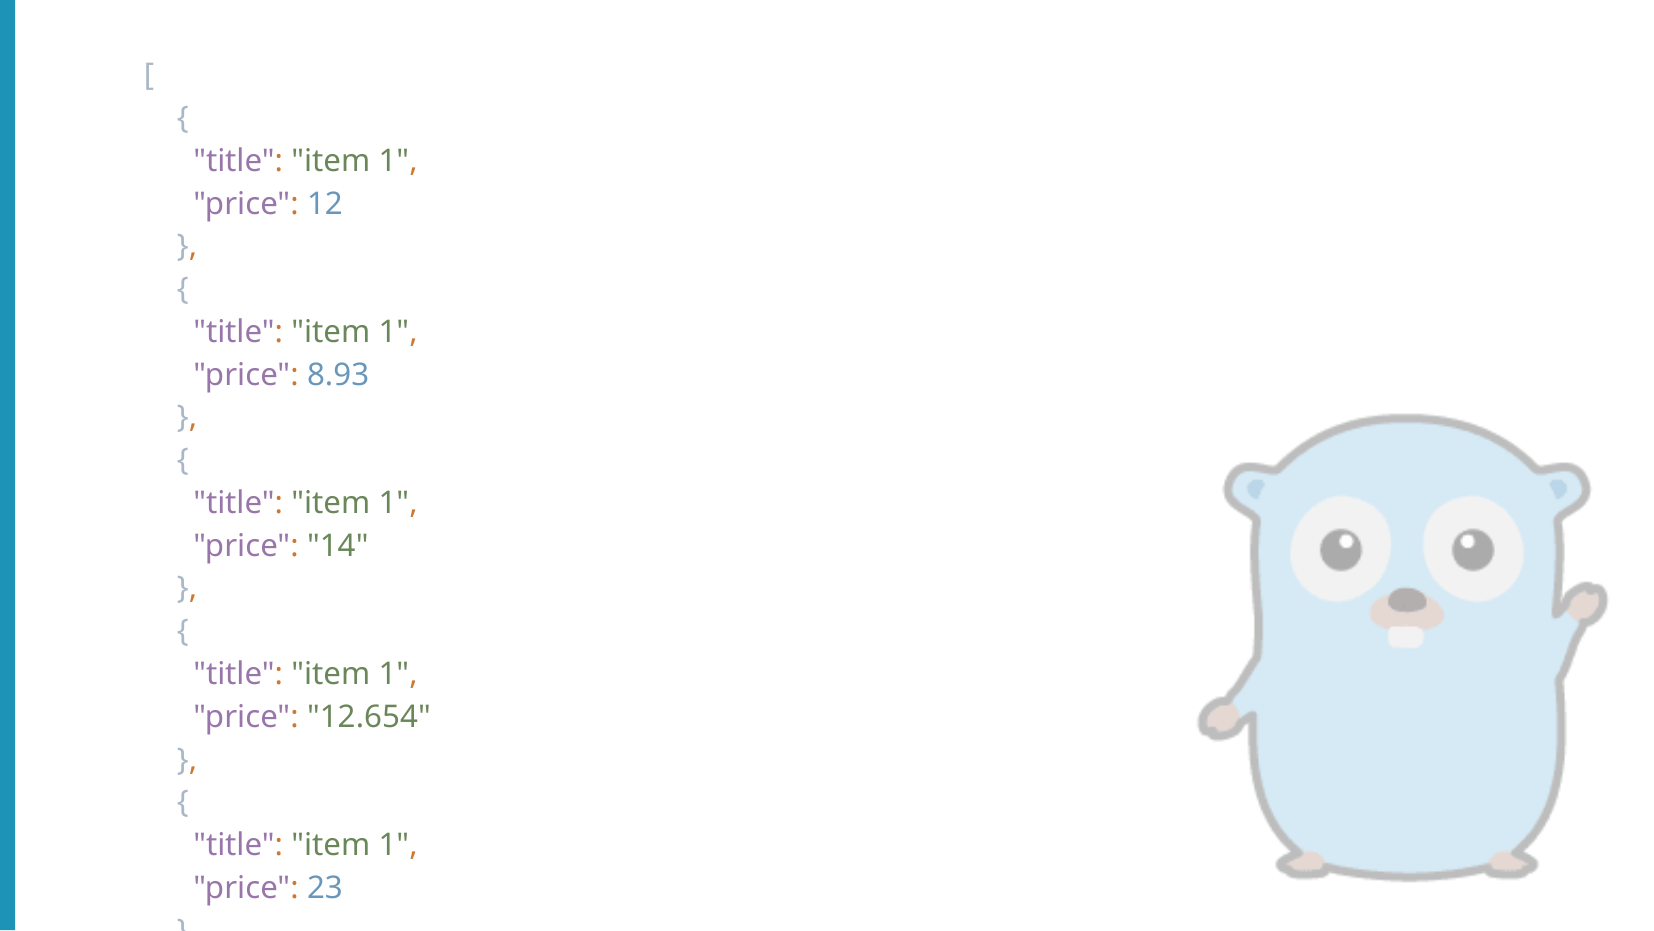

[
 {
 "title": "item 1",
 "price": 12
 },
 {
 "title": "item 1",
 "price": 8.93
 },
 {
 "title": "item 1",
 "price": "14"
 },
 {
 "title": "item 1",
 "price": "12.654"
 },
 {
 "title": "item 1",
 "price": 23
 }
]